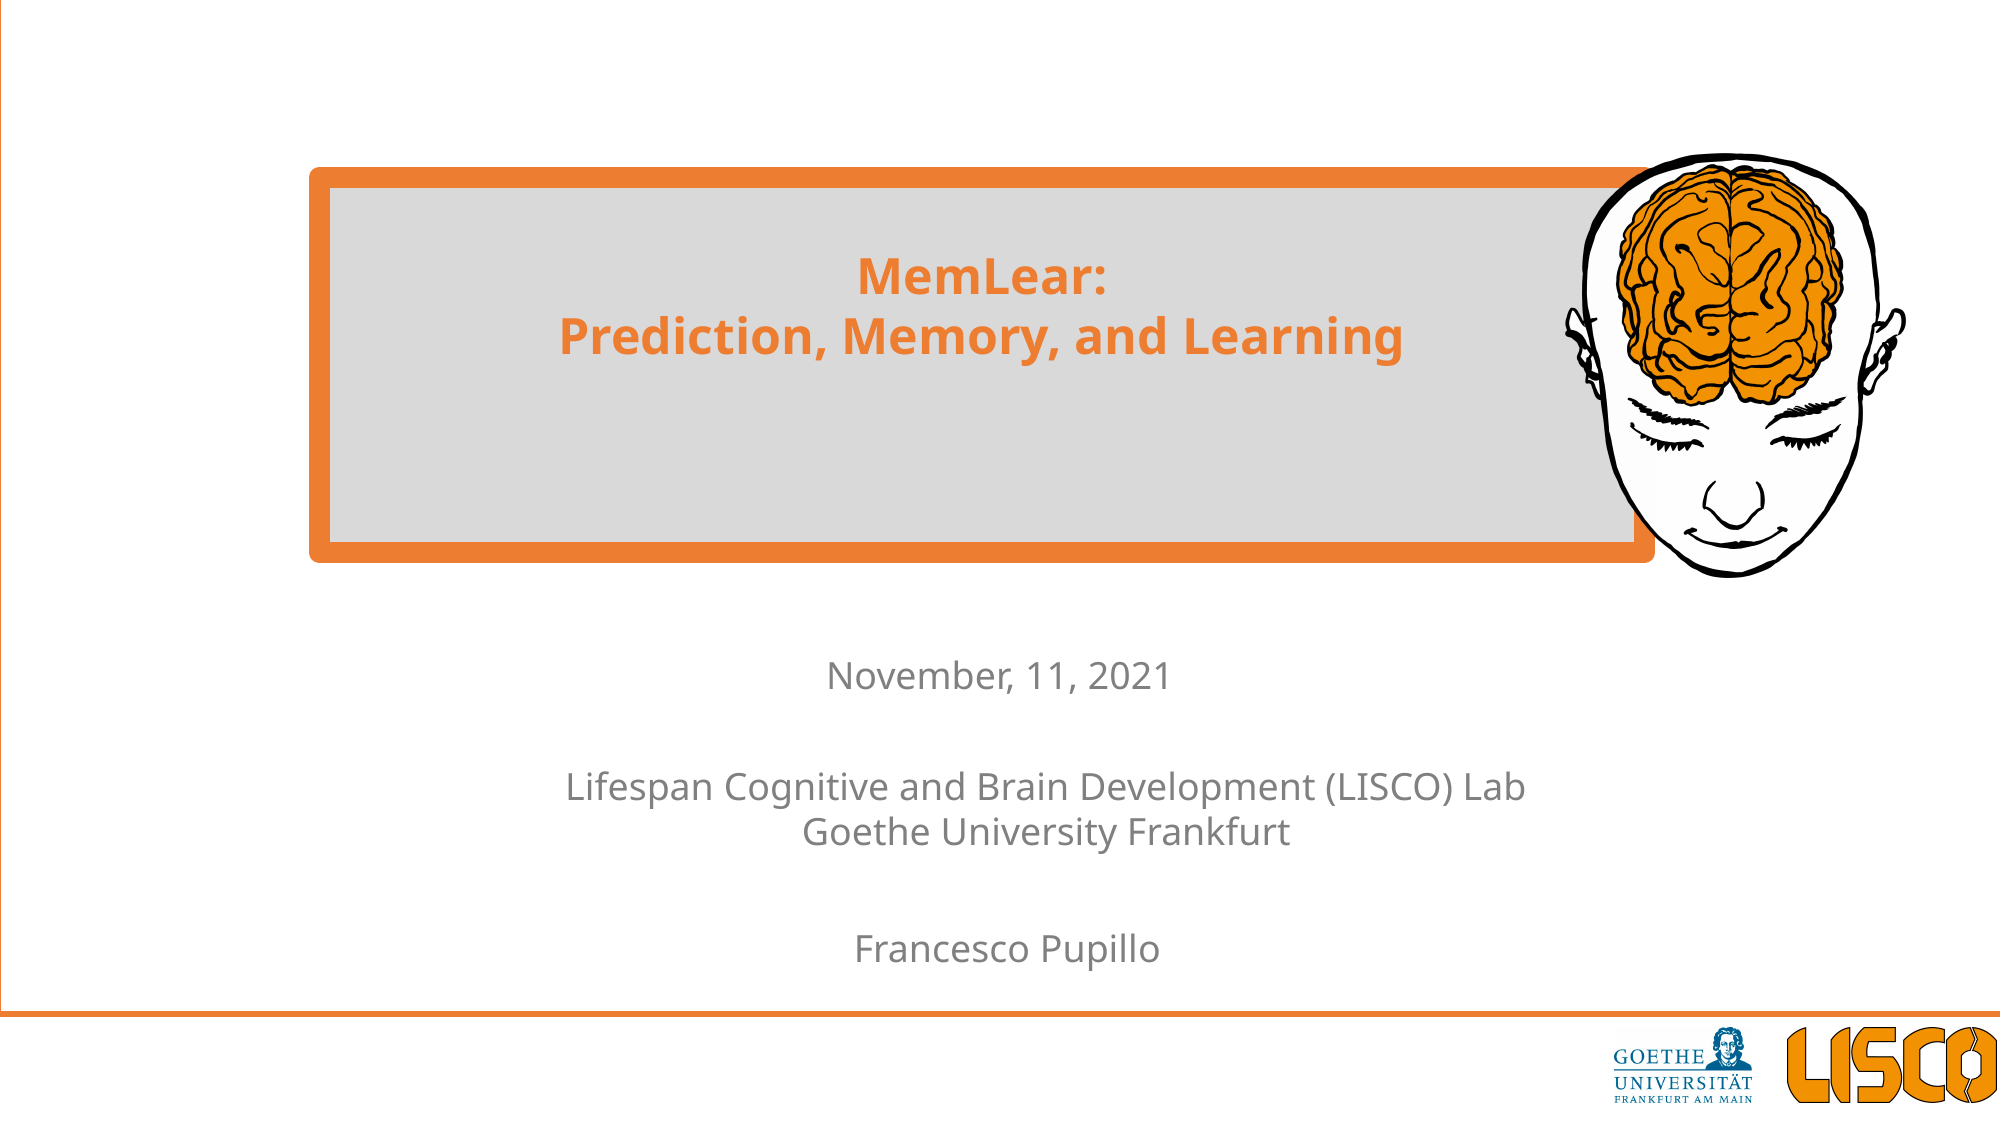

MemLear:
Prediction, Memory, and Learning
November, 11, 2021
Lifespan Cognitive and Brain Development (LISCO) Lab
Goethe University Frankfurt
Francesco Pupillo